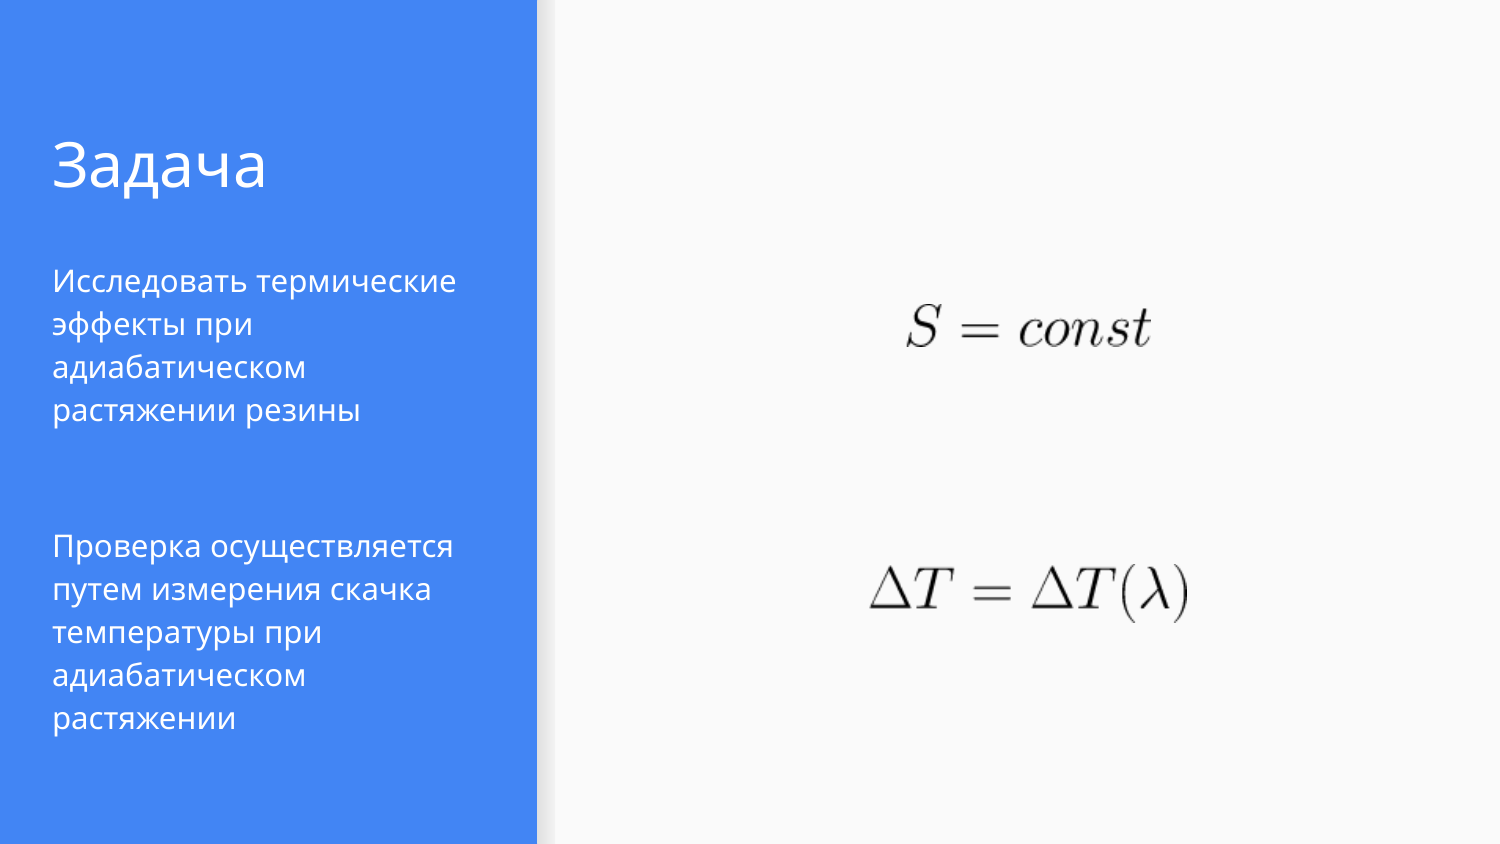

# Задача
Исследовать термические эффекты при адиабатическом растяжении резины
Проверка осуществляется путем измерения скачка температуры при адиабатическом растяжении